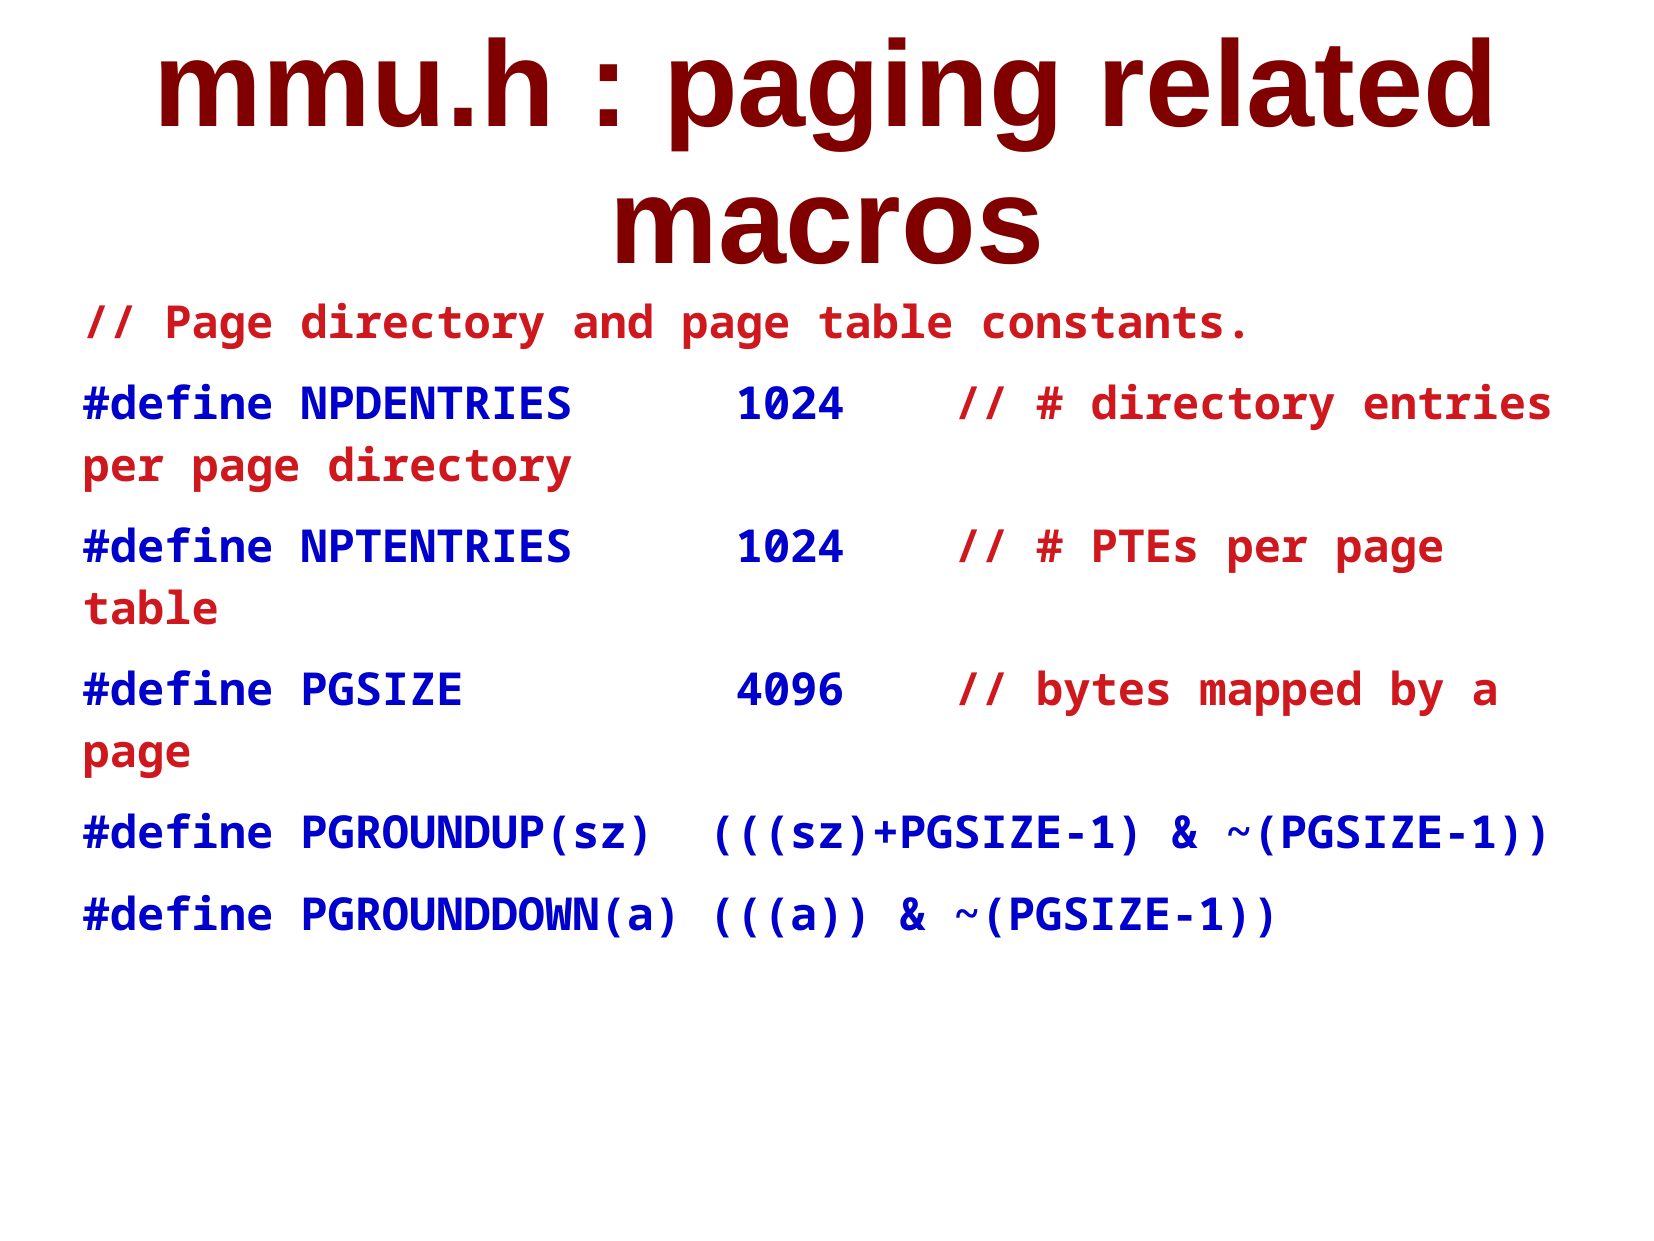

# mmu.h : paging related macros
// Page directory and page table constants.
#define NPDENTRIES 1024 // # directory entries per page directory
#define NPTENTRIES 1024 // # PTEs per page table
#define PGSIZE 4096 // bytes mapped by a page
#define PGROUNDUP(sz) (((sz)+PGSIZE-1) & ~(PGSIZE-1))
#define PGROUNDDOWN(a) (((a)) & ~(PGSIZE-1))